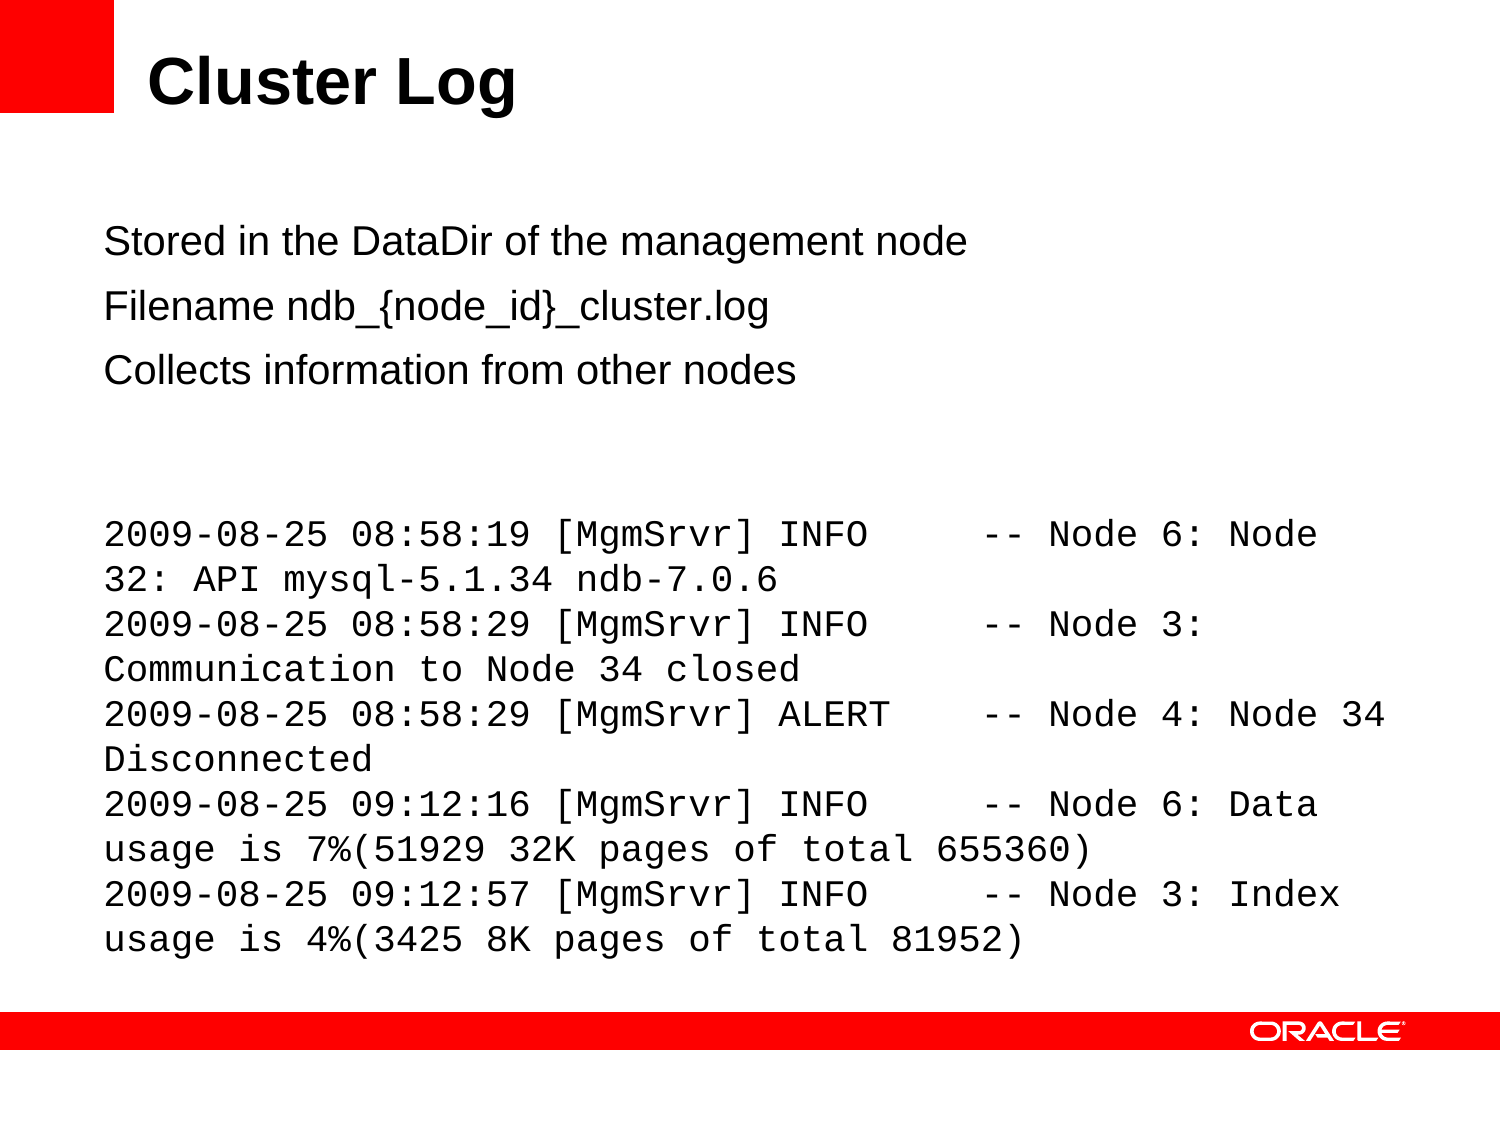

# Cluster Log
Stored in the DataDir of the management node
Filename ndb_{node_id}_cluster.log
Collects information from other nodes
2009-08-25 08:58:19 [MgmSrvr] INFO -- Node 6: Node 32: API mysql-5.1.34 ndb-7.0.6
2009-08-25 08:58:29 [MgmSrvr] INFO -- Node 3: Communication to Node 34 closed
2009-08-25 08:58:29 [MgmSrvr] ALERT -- Node 4: Node 34 Disconnected
2009-08-25 09:12:16 [MgmSrvr] INFO -- Node 6: Data usage is 7%(51929 32K pages of total 655360)
2009-08-25 09:12:57 [MgmSrvr] INFO -- Node 3: Index usage is 4%(3425 8K pages of total 81952)